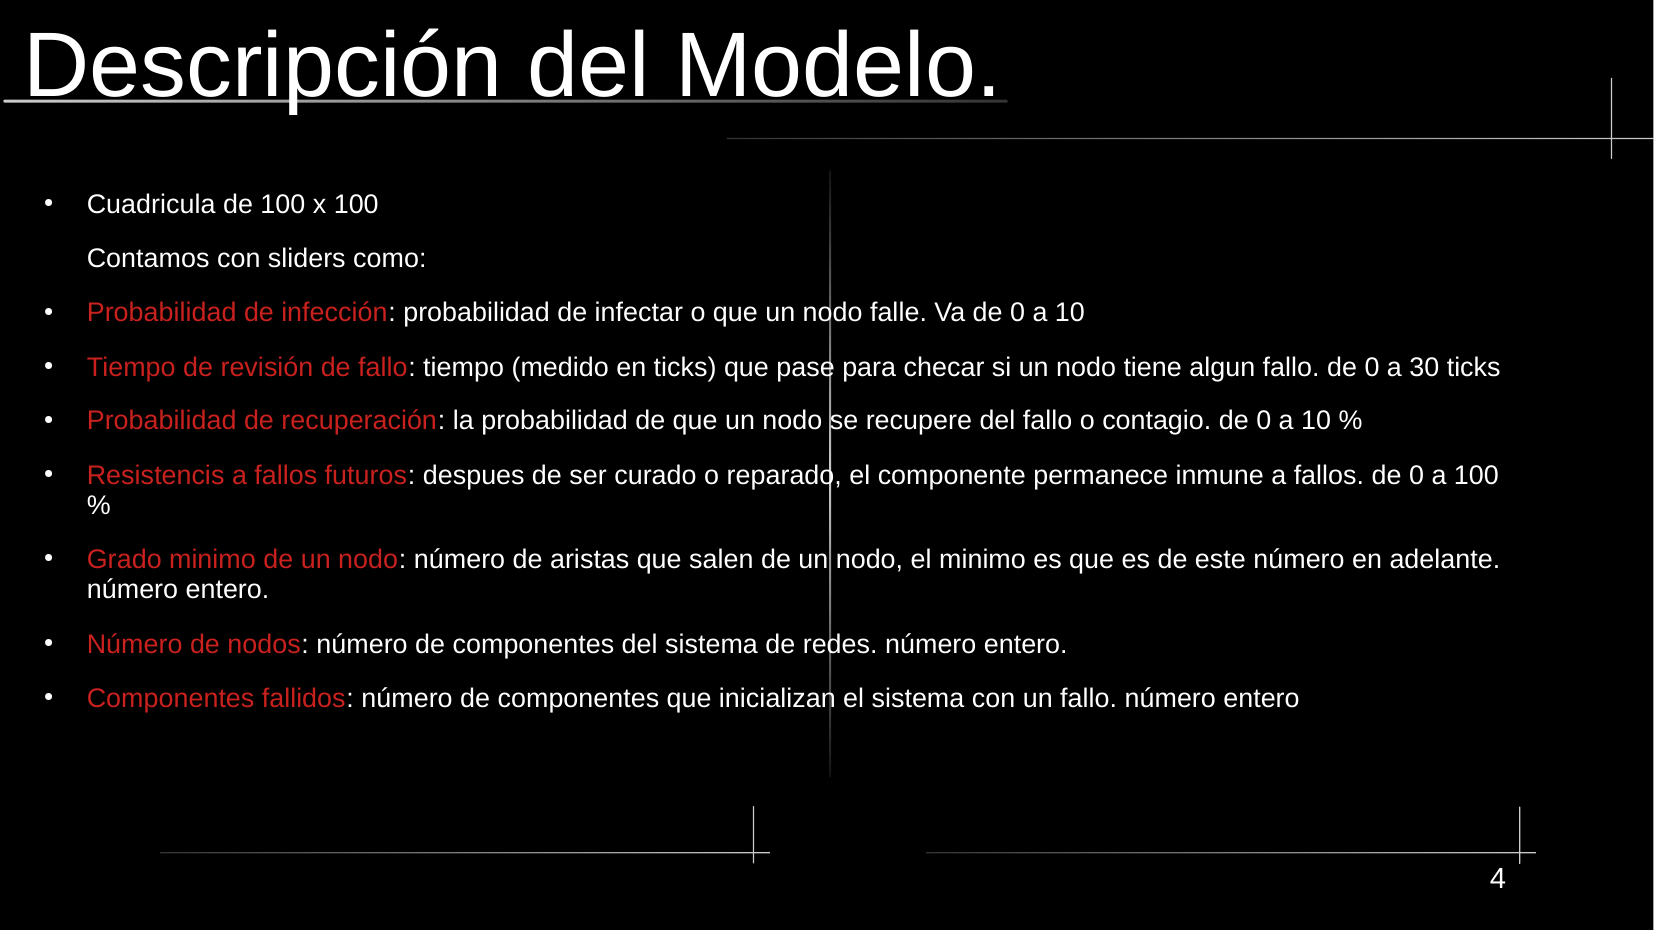

# Descripción del Modelo.
Cuadricula de 100 x 100
Contamos con sliders como:
Probabilidad de infección: probabilidad de infectar o que un nodo falle. Va de 0 a 10
Tiempo de revisión de fallo: tiempo (medido en ticks) que pase para checar si un nodo tiene algun fallo. de 0 a 30 ticks
Probabilidad de recuperación: la probabilidad de que un nodo se recupere del fallo o contagio. de 0 a 10 %
Resistencis a fallos futuros: despues de ser curado o reparado, el componente permanece inmune a fallos. de 0 a 100 %
Grado minimo de un nodo: número de aristas que salen de un nodo, el minimo es que es de este número en adelante. número entero.
Número de nodos: número de componentes del sistema de redes. número entero.
Componentes fallidos: número de componentes que inicializan el sistema con un fallo. número entero
4